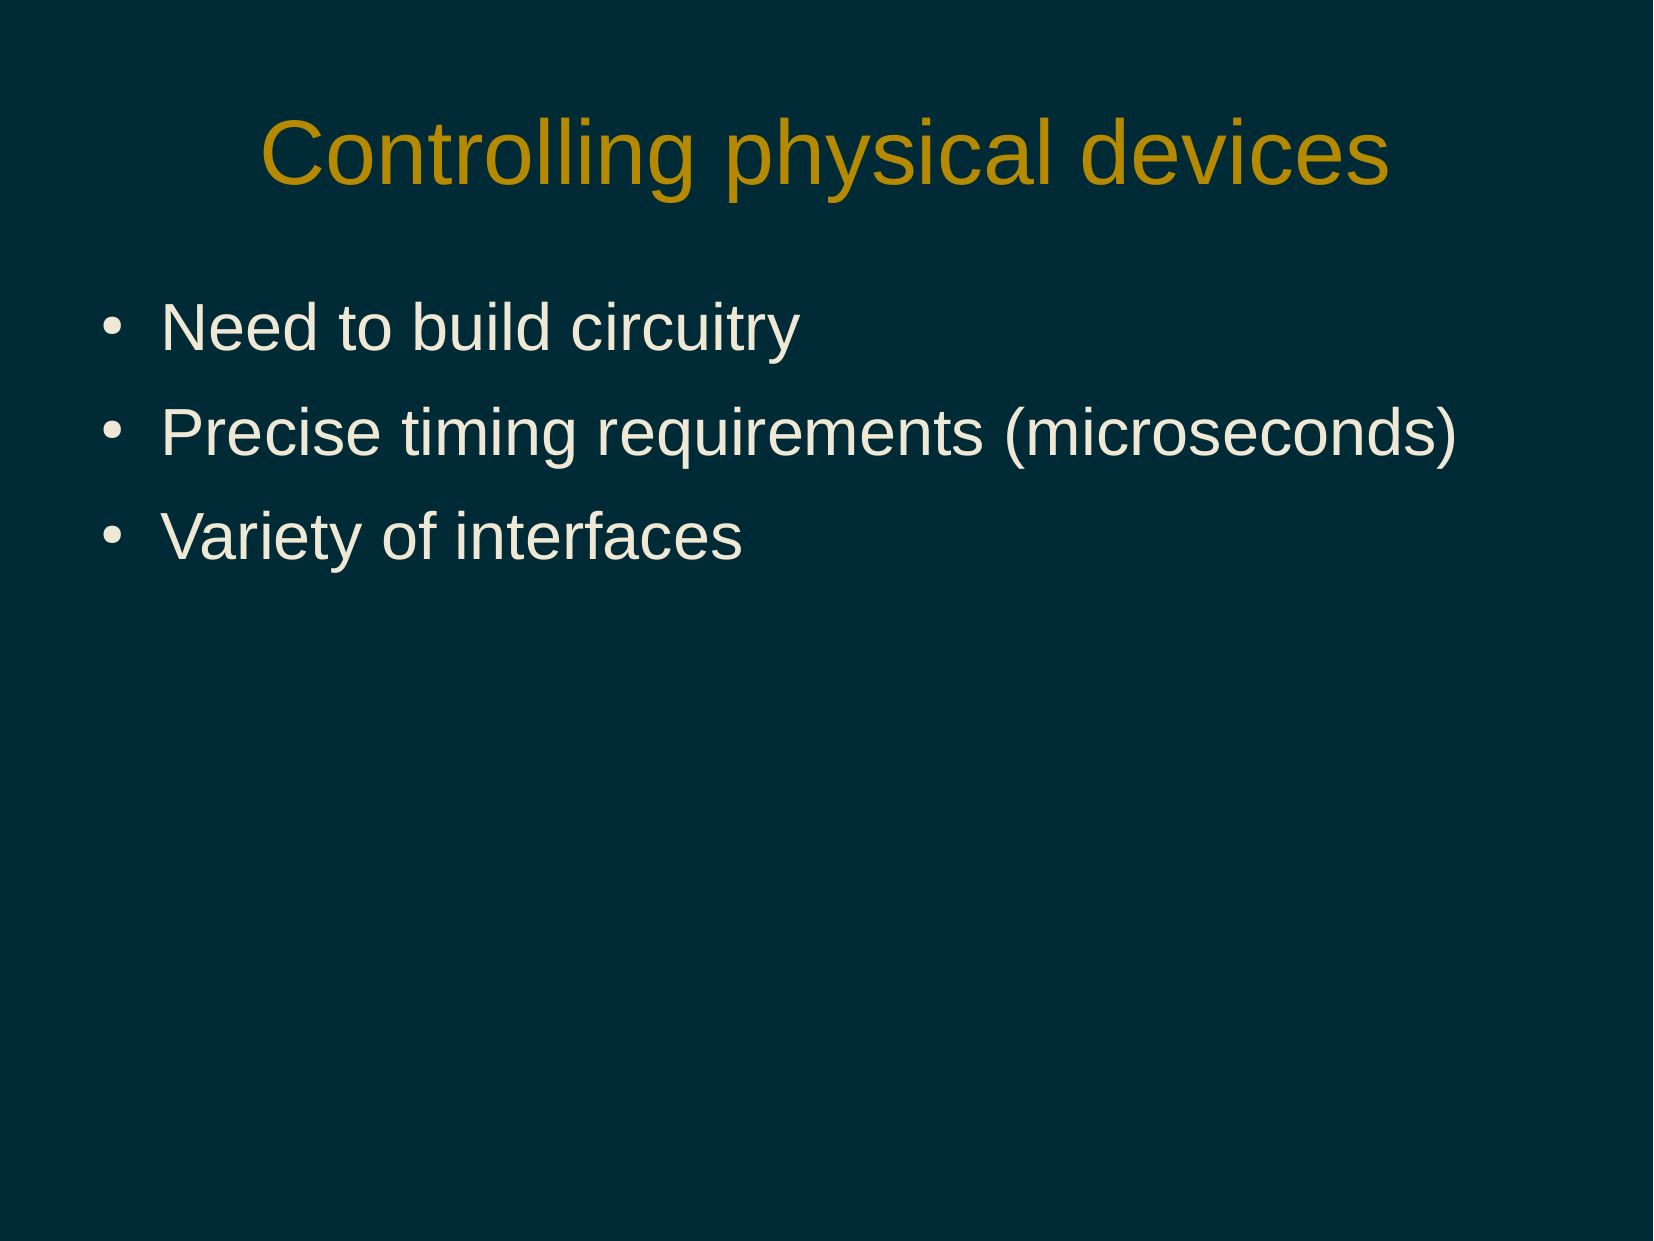

# Controlling physical devices
Need to build circuitry
Precise timing requirements (microseconds)
Variety of interfaces